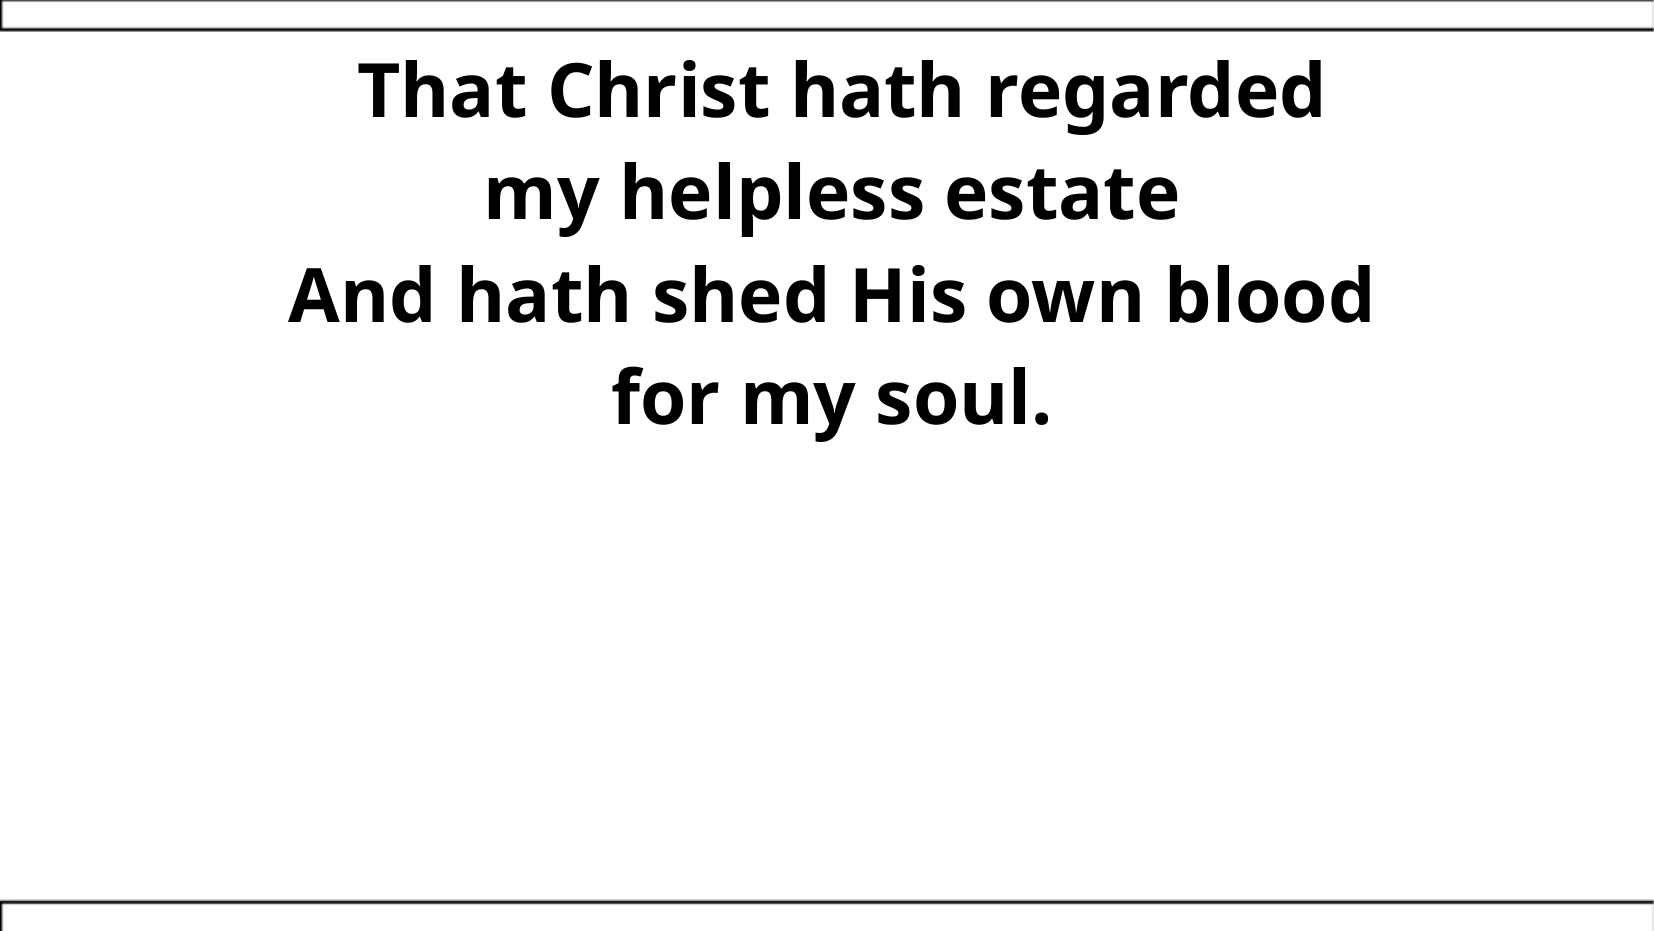

That Christ hath regarded
my helpless estate
And hath shed His own blood
for my soul.